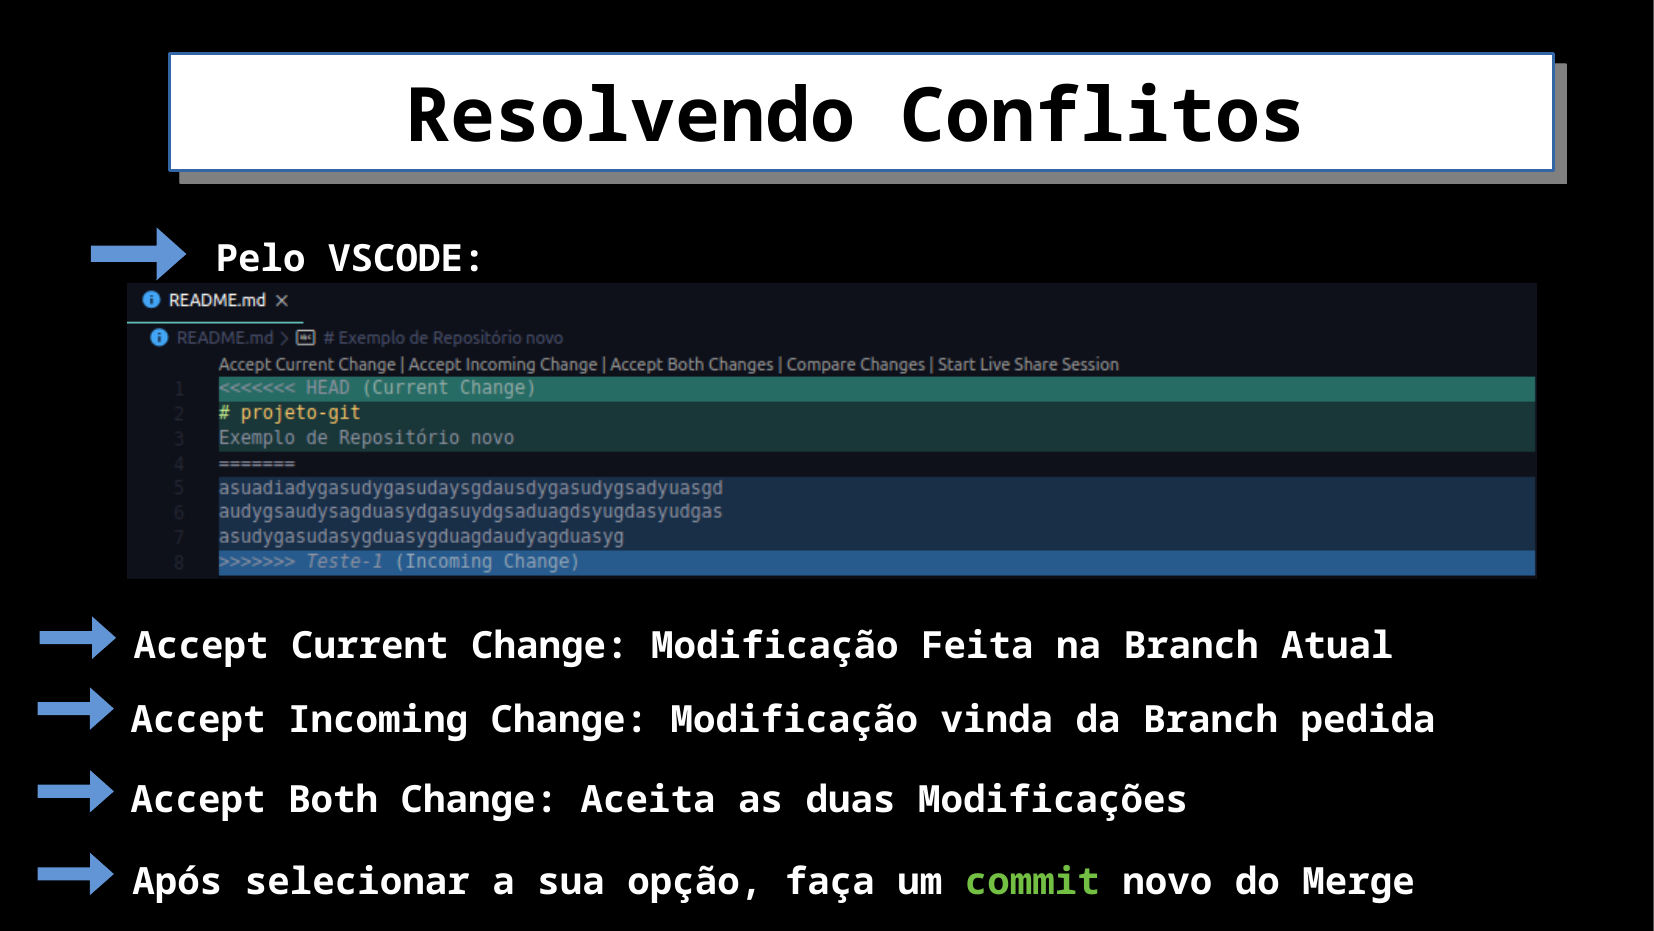

Resolvendo Conflitos
Pelo VSCODE:
Accept Current Change: Modificação Feita na Branch Atual
Accept Incoming Change: Modificação vinda da Branch pedida
Accept Both Change: Aceita as duas Modificações
Após selecionar a sua opção, faça um commit novo do Merge